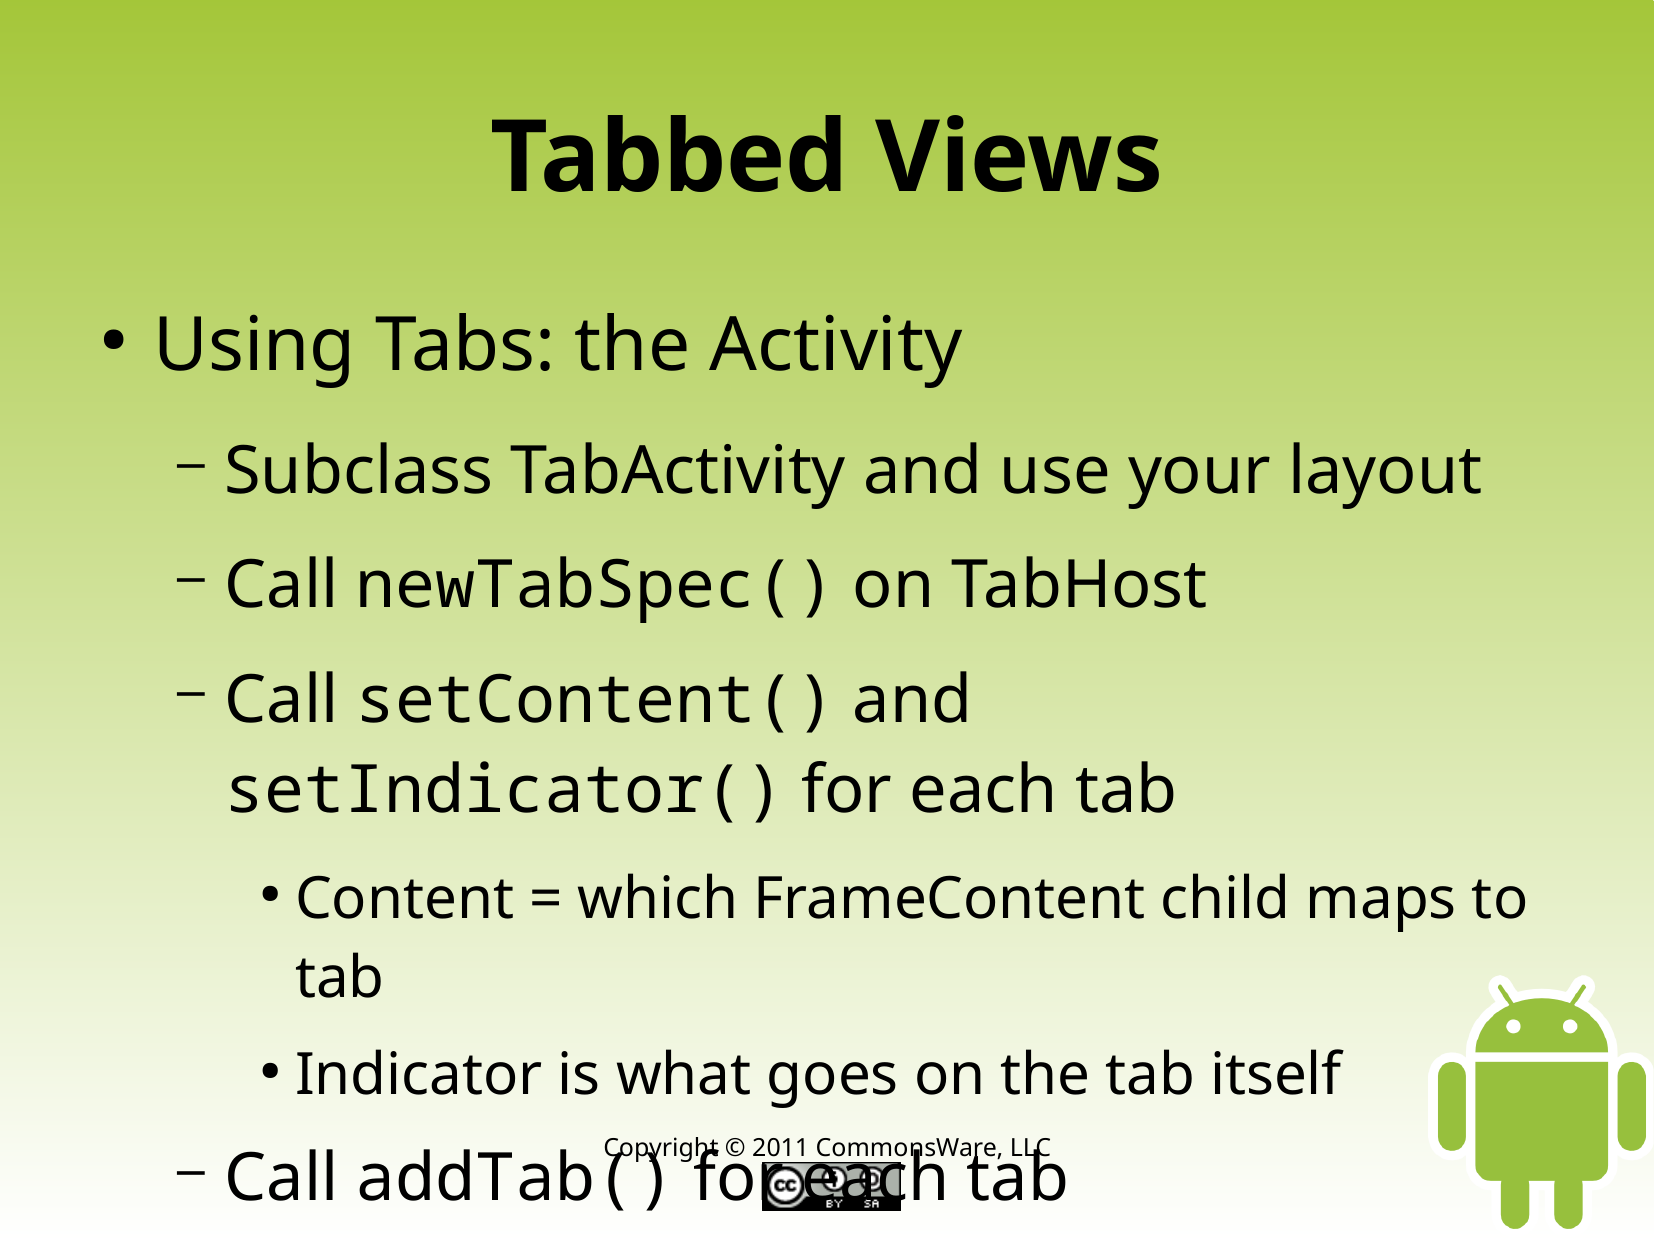

# Tabbed Views
Using Tabs: the Activity
Subclass TabActivity and use your layout
Call newTabSpec() on TabHost
Call setContent() and setIndicator() for each tab
Content = which FrameContent child maps to tab
Indicator is what goes on the tab itself
Call addTab() for each tab